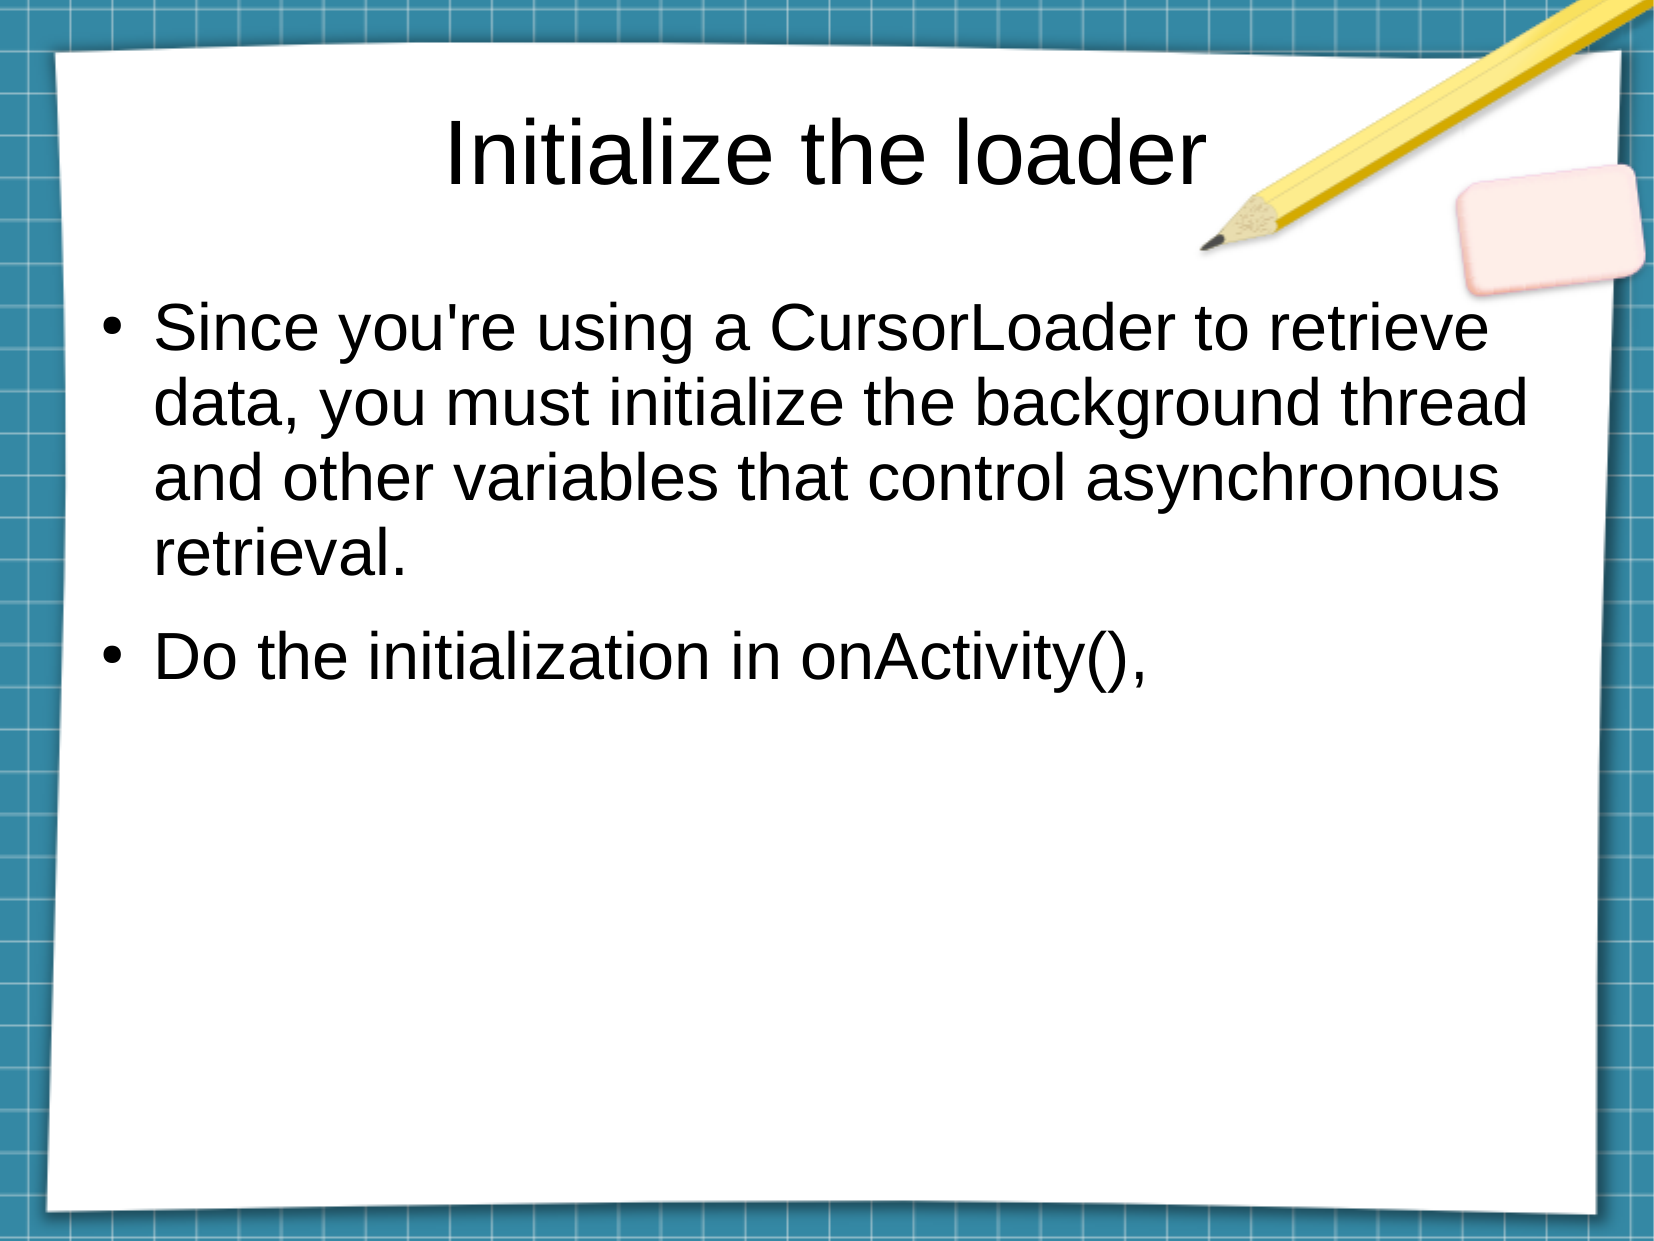

# Initialize the loader
Since you're using a CursorLoader to retrieve data, you must initialize the background thread and other variables that control asynchronous retrieval.
Do the initialization in onActivity(),